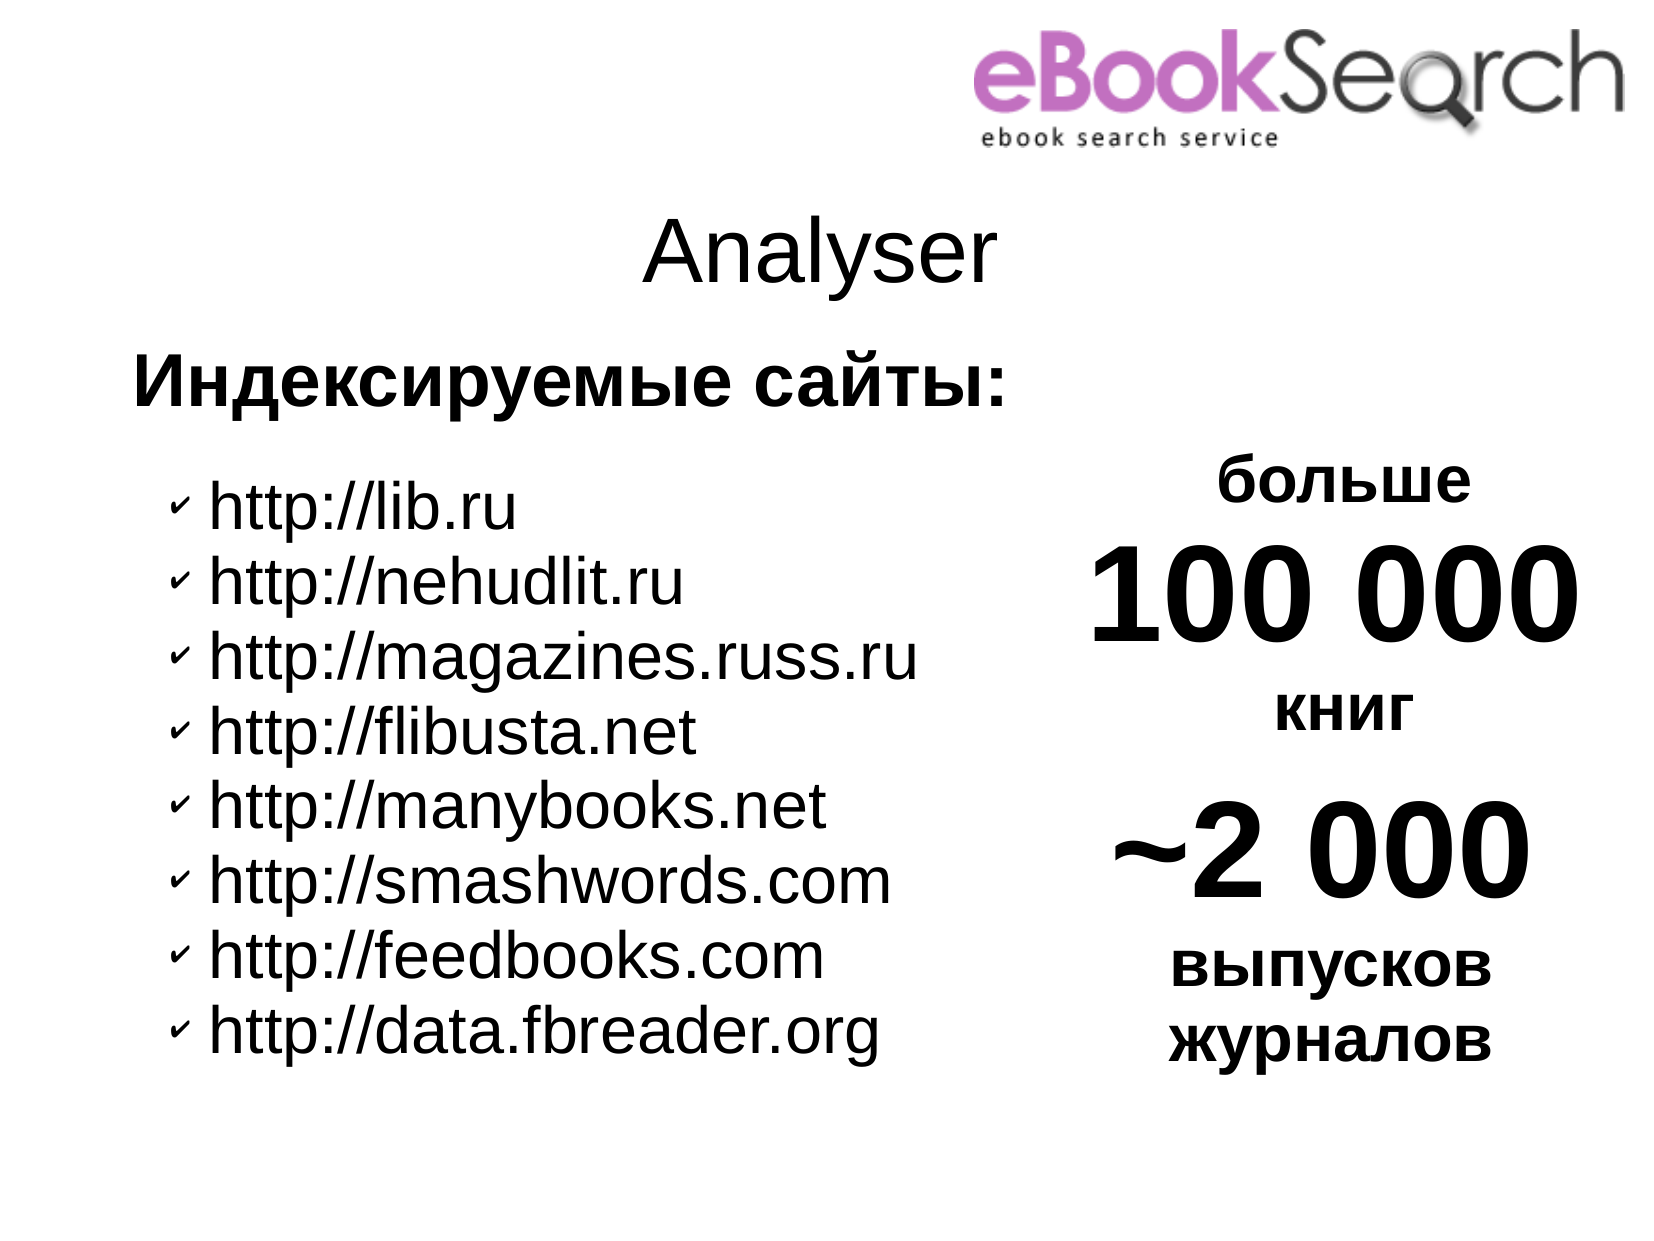

# Analyser
Индексируемые сайты:
больше
100 000
книг
 http://lib.ru
 http://nehudlit.ru
 http://magazines.russ.ru
 http://flibusta.net
 http://manybooks.net
 http://smashwords.com
 http://feedbooks.com
 http://data.fbreader.org
~2 000
выпусков
журналов